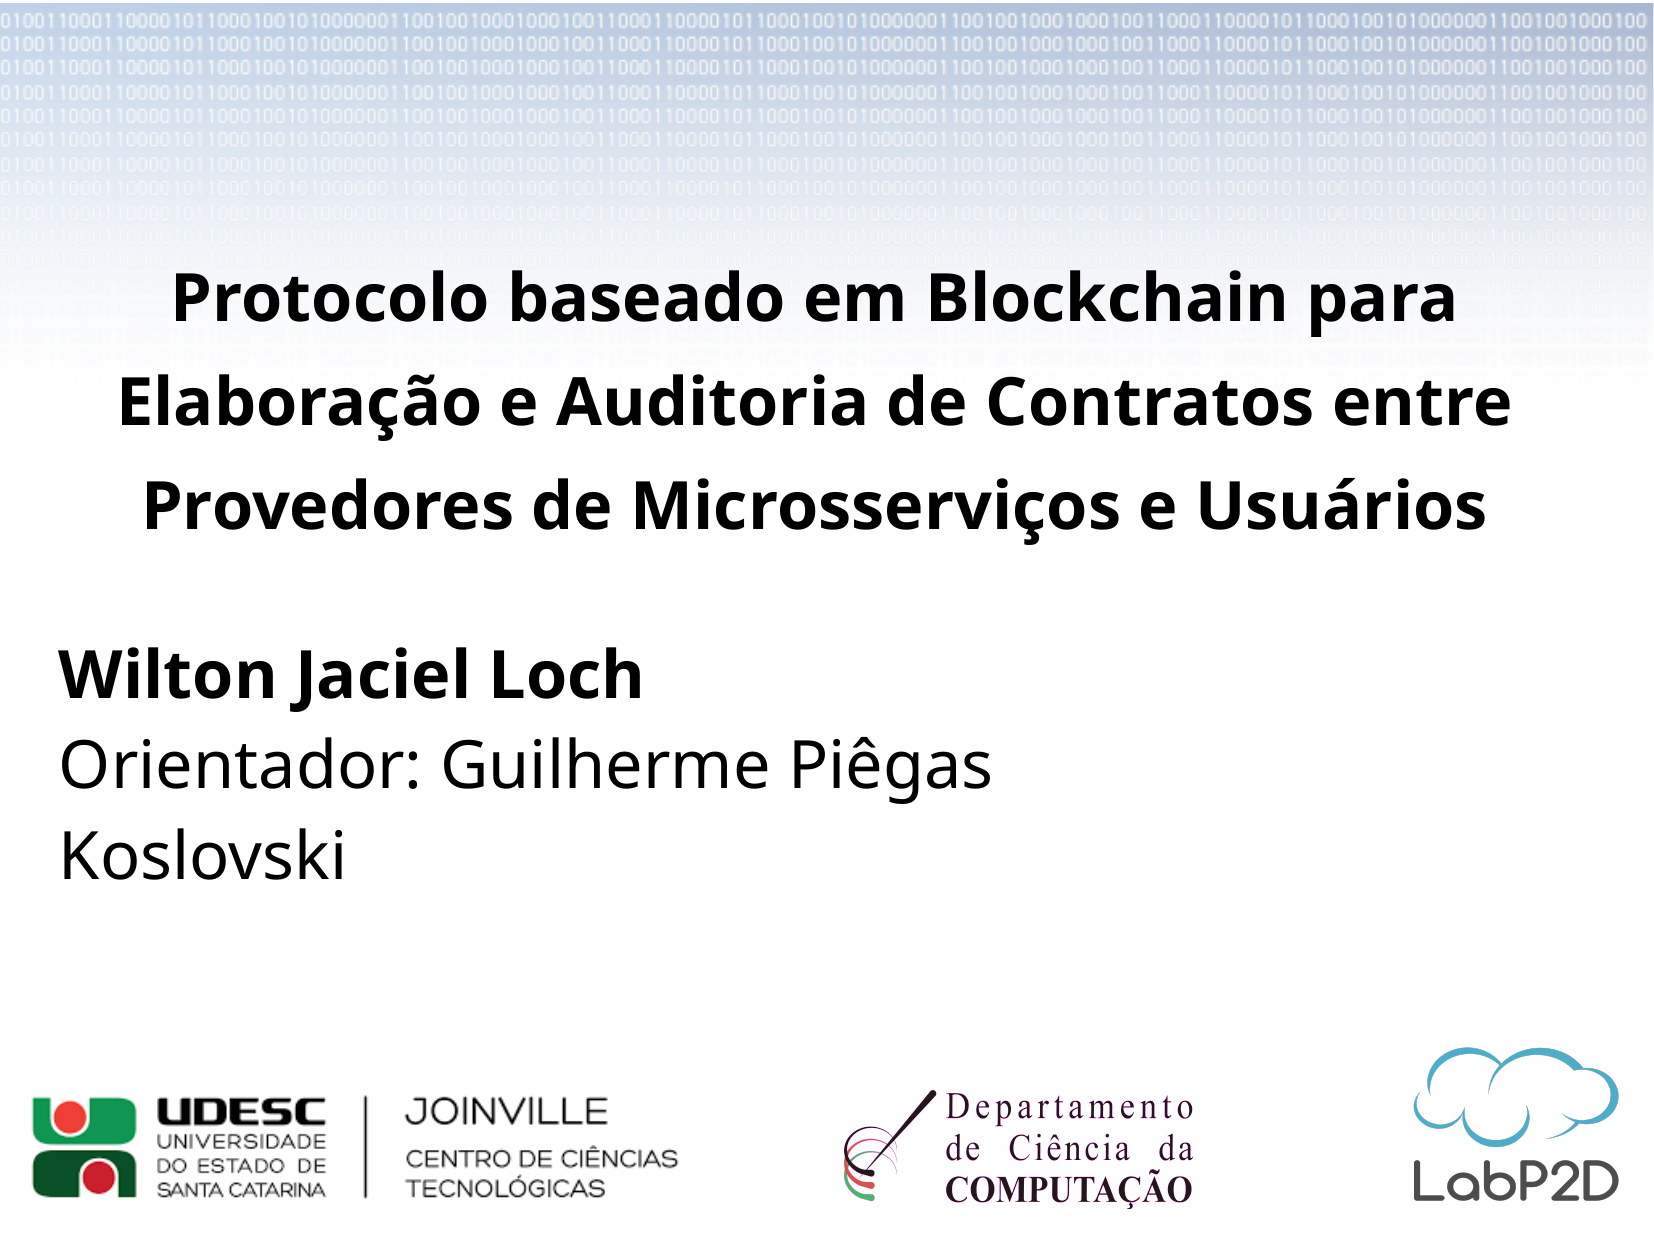

# Protocolo baseado em Blockchain para Elaboração e Auditoria de Contratos entre Provedores de Microsserviços e Usuários
Wilton Jaciel Loch
Orientador: Guilherme Piêgas Koslovski